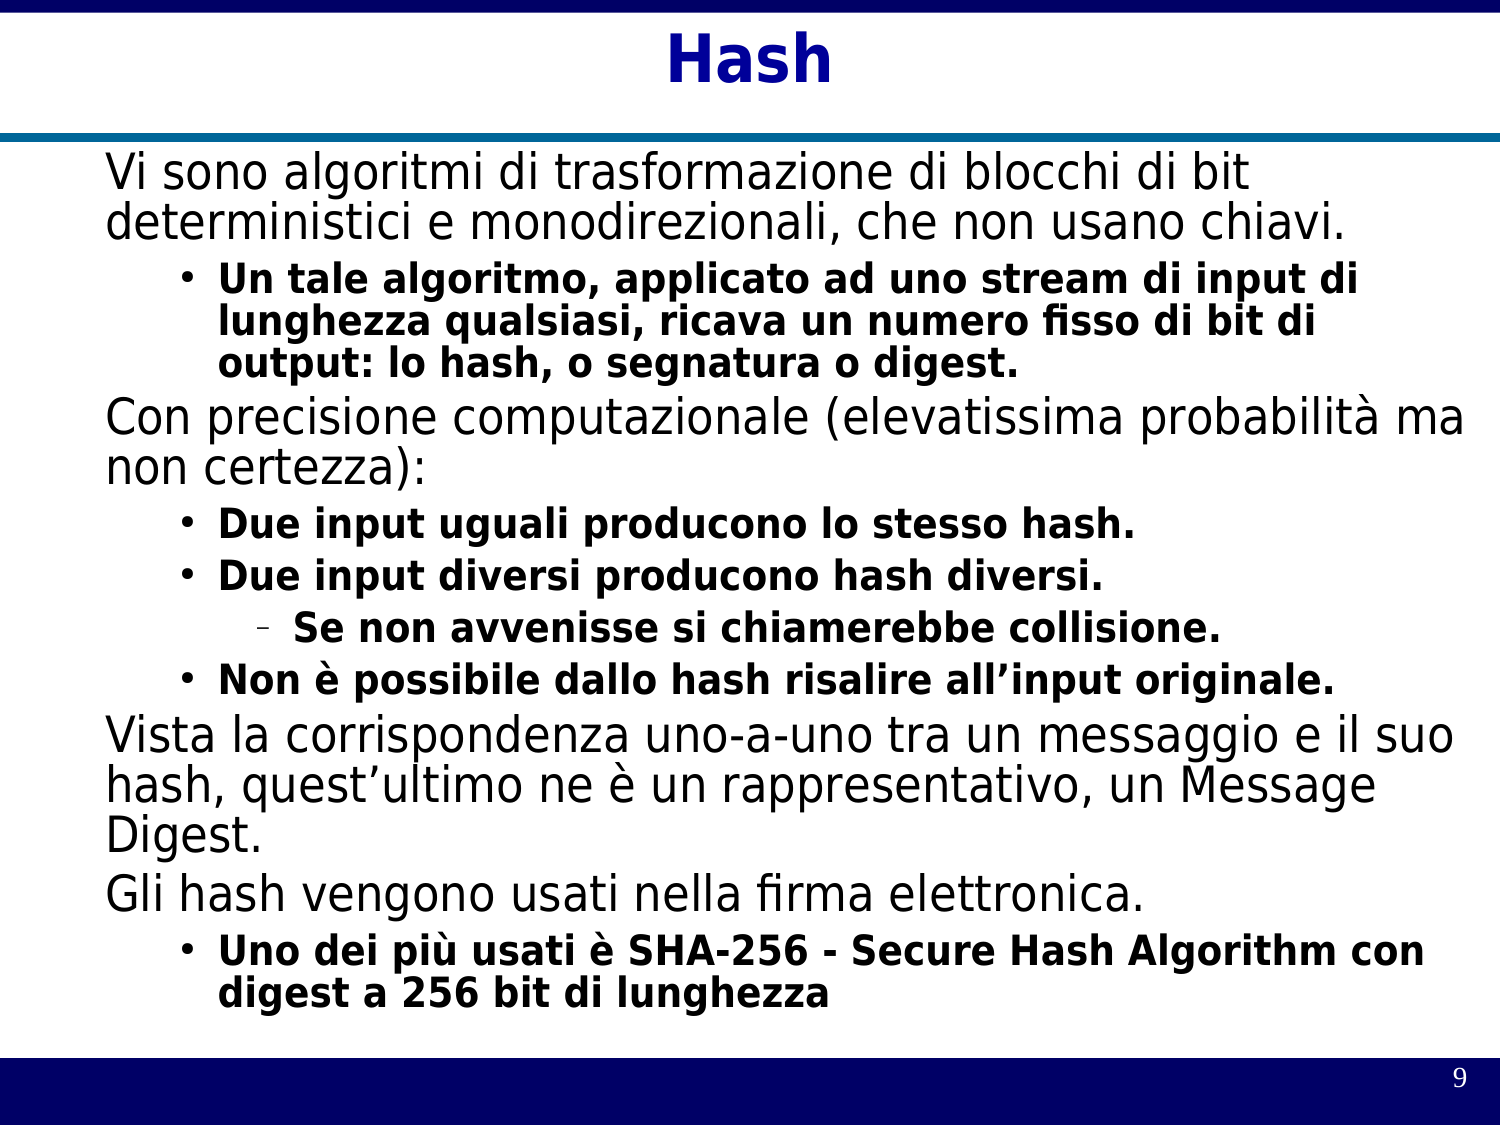

# Hash
Vi sono algoritmi di trasformazione di blocchi di bit deterministici e monodirezionali, che non usano chiavi.
Un tale algoritmo, applicato ad uno stream di input di lunghezza qualsiasi, ricava un numero fisso di bit di output: lo hash, o segnatura o digest.
Con precisione computazionale (elevatissima probabilità ma non certezza):
Due input uguali producono lo stesso hash.
Due input diversi producono hash diversi.
Se non avvenisse si chiamerebbe collisione.
Non è possibile dallo hash risalire all’input originale.
Vista la corrispondenza uno-a-uno tra un messaggio e il suo hash, quest’ultimo ne è un rappresentativo, un Message Digest.
Gli hash vengono usati nella firma elettronica.
Uno dei più usati è SHA-256 - Secure Hash Algorithm con digest a 256 bit di lunghezza